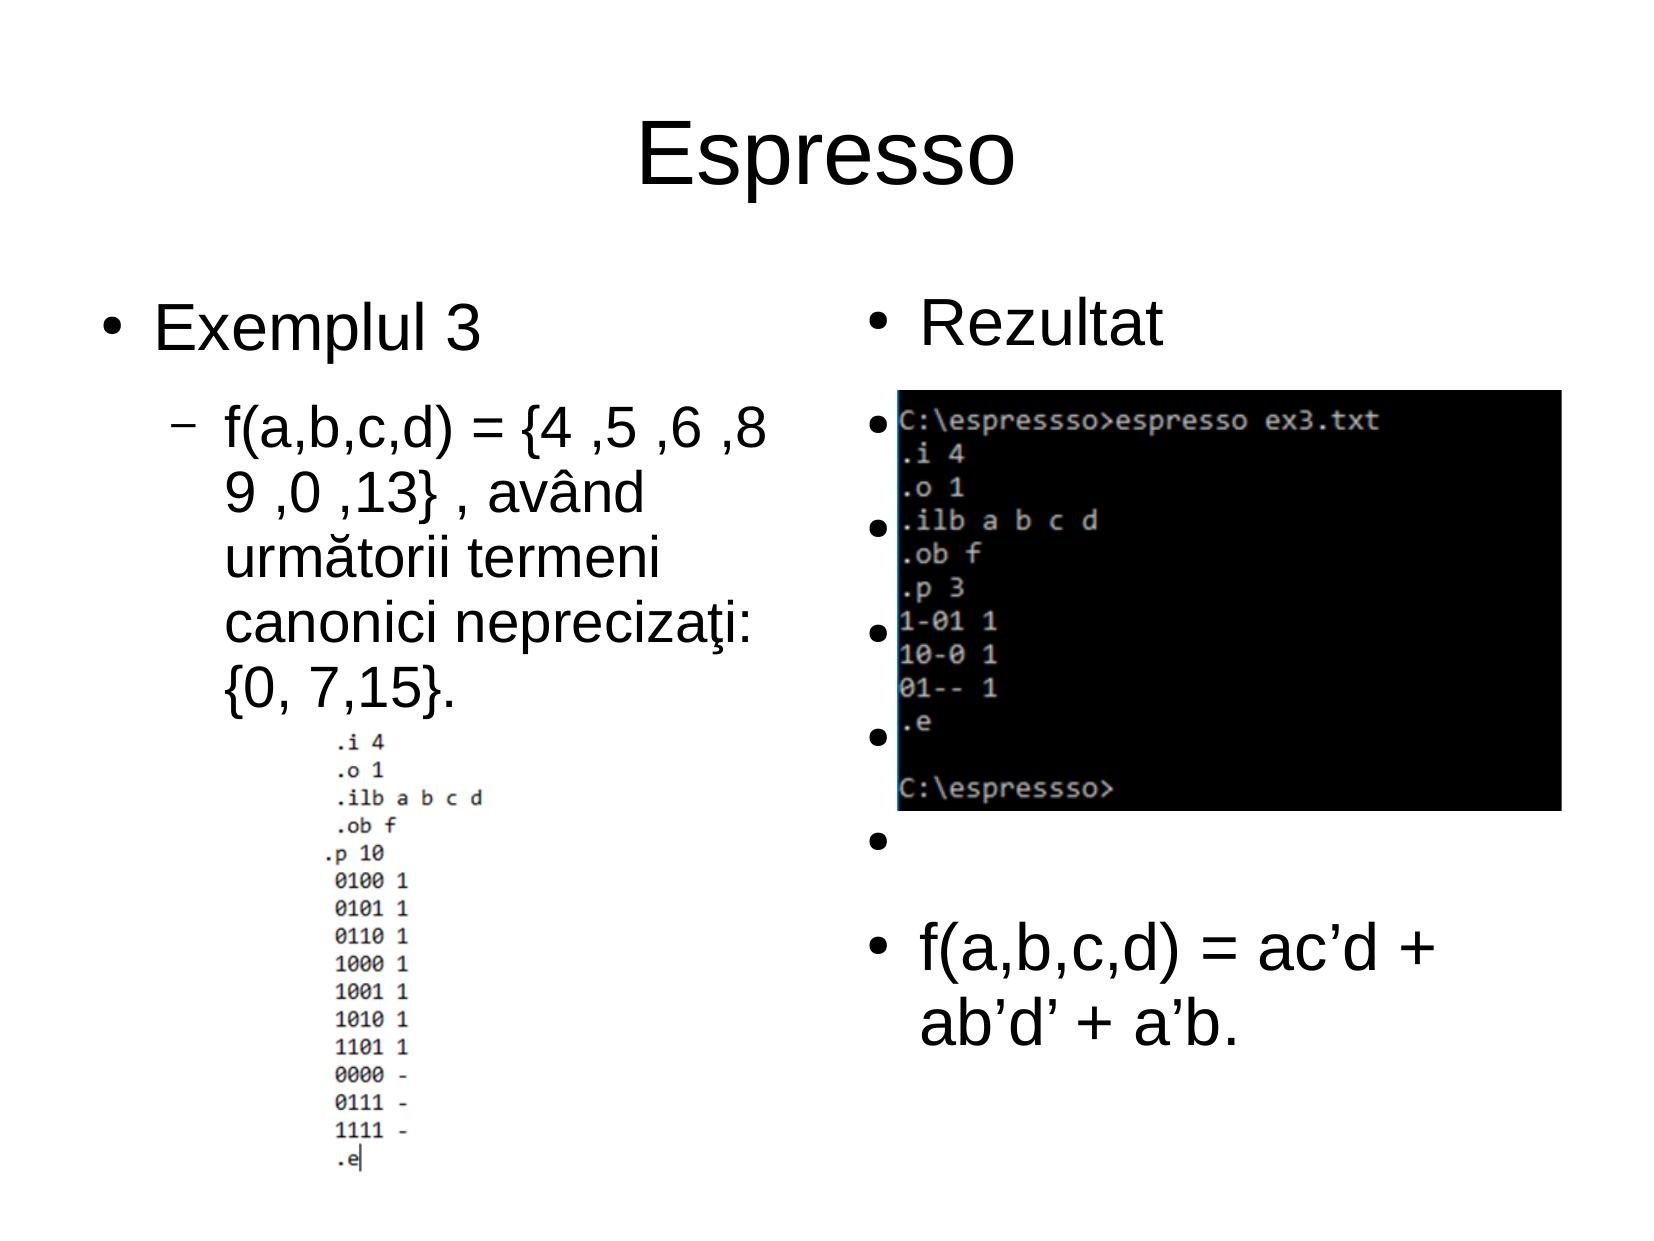

# Espresso
Rezultat
f(a,b,c,d) = ac’d + ab’d’ + a’b.
Exemplul 3
f(a,b,c,d) = {4 ,5 ,6 ,8 9 ,0 ,13} , având următorii termeni canonici neprecizaţi: {0, 7,15}.